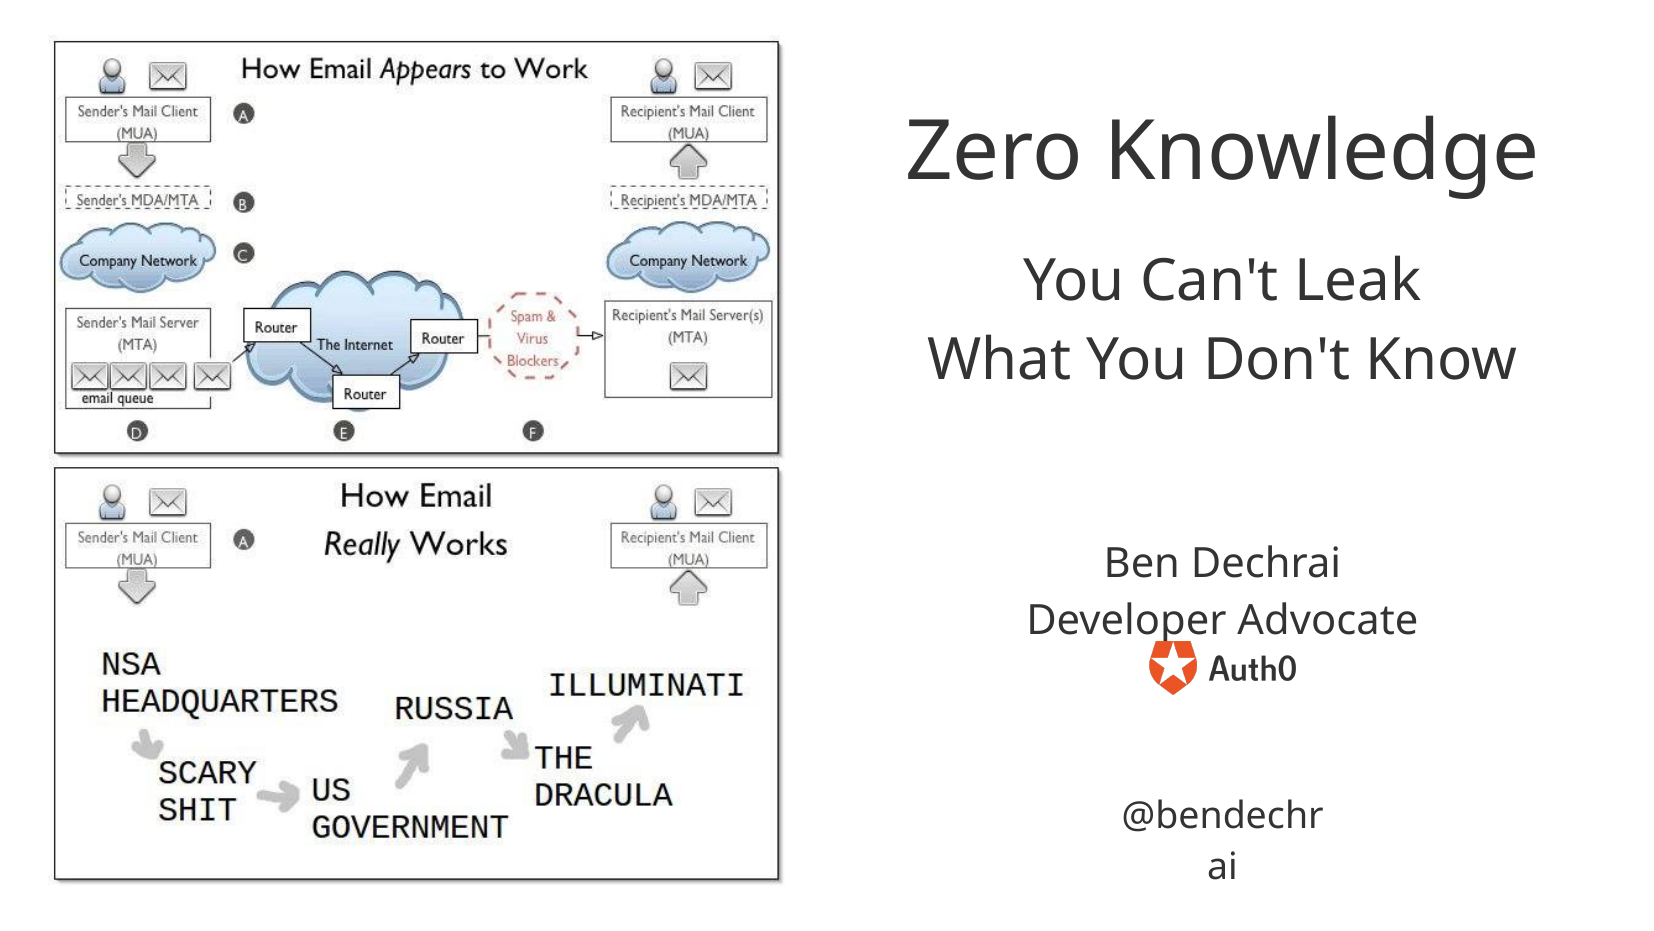

Zero Knowledge
You Can't Leak
What You Don't Know
Ben Dechrai
Developer Advocate
@bendechrai